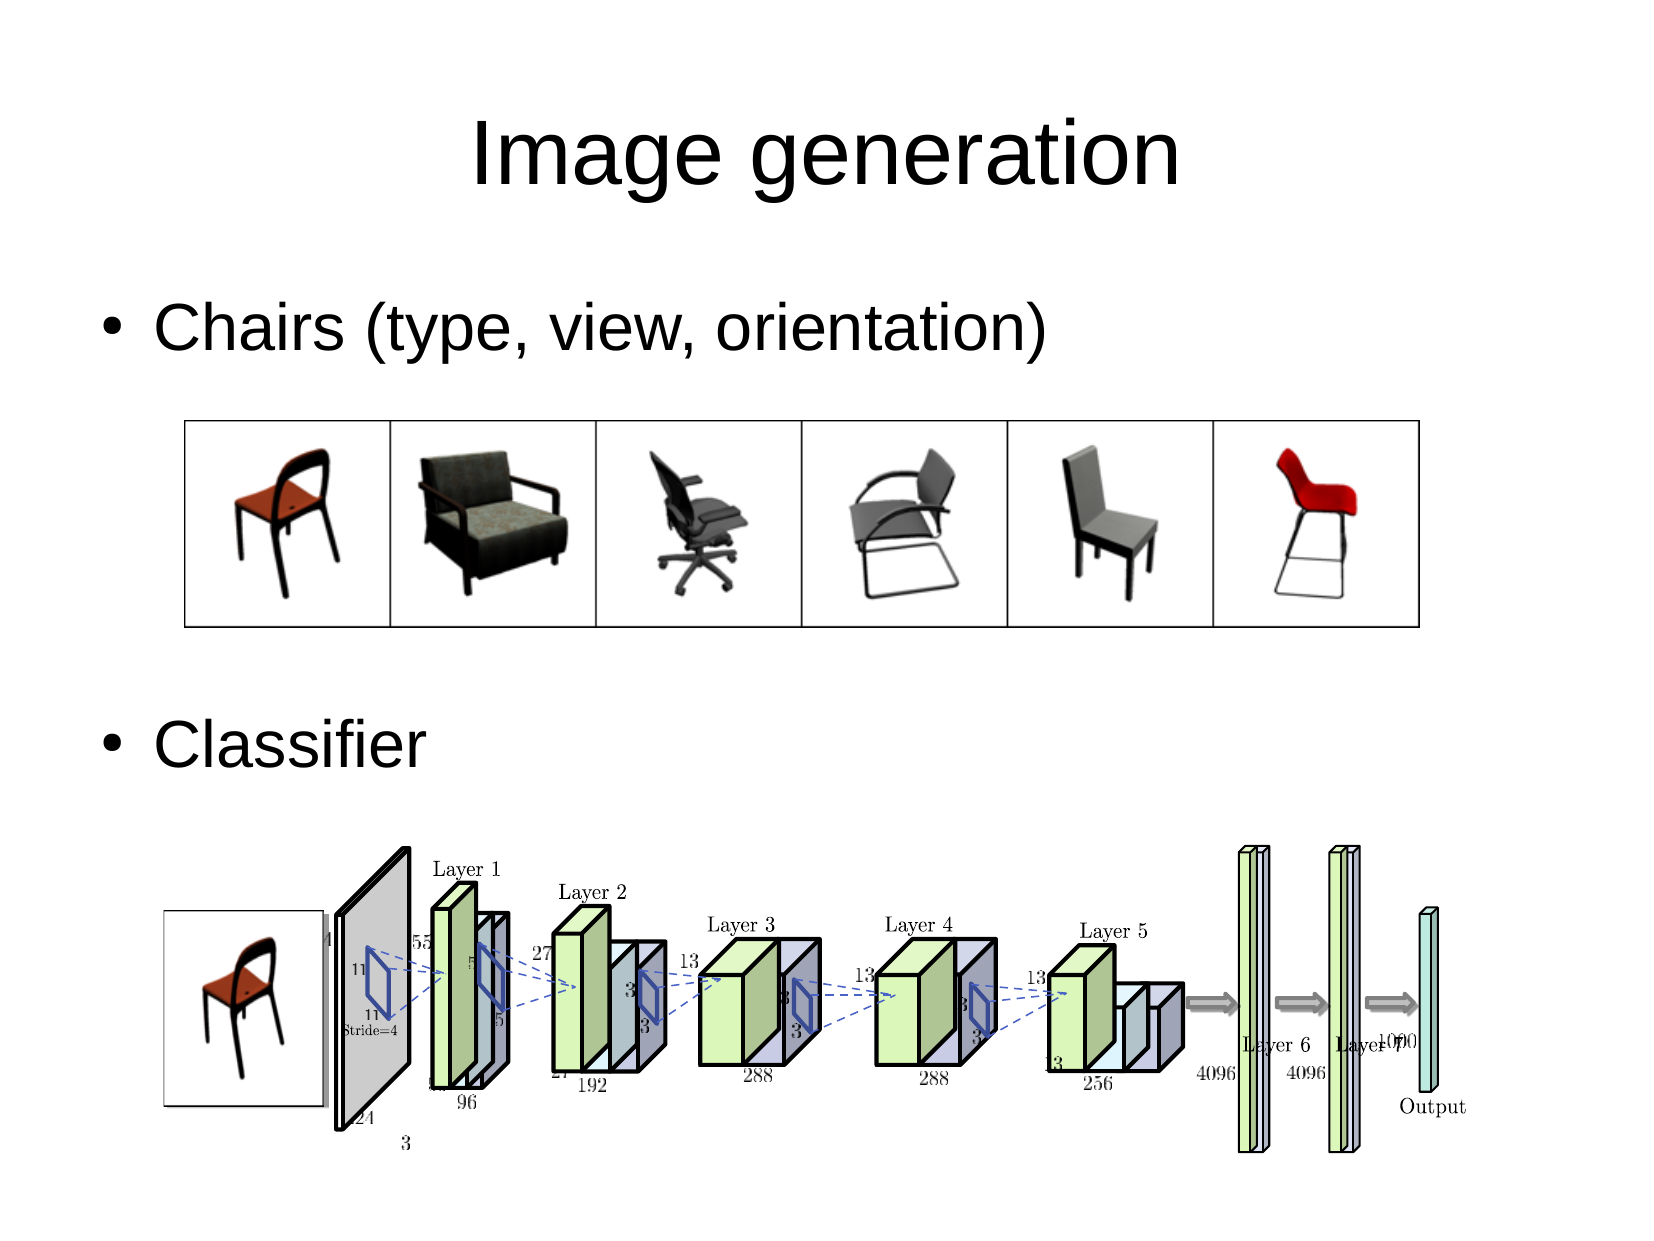

# Image generation
Chairs (type, view, orientation)
Classifier